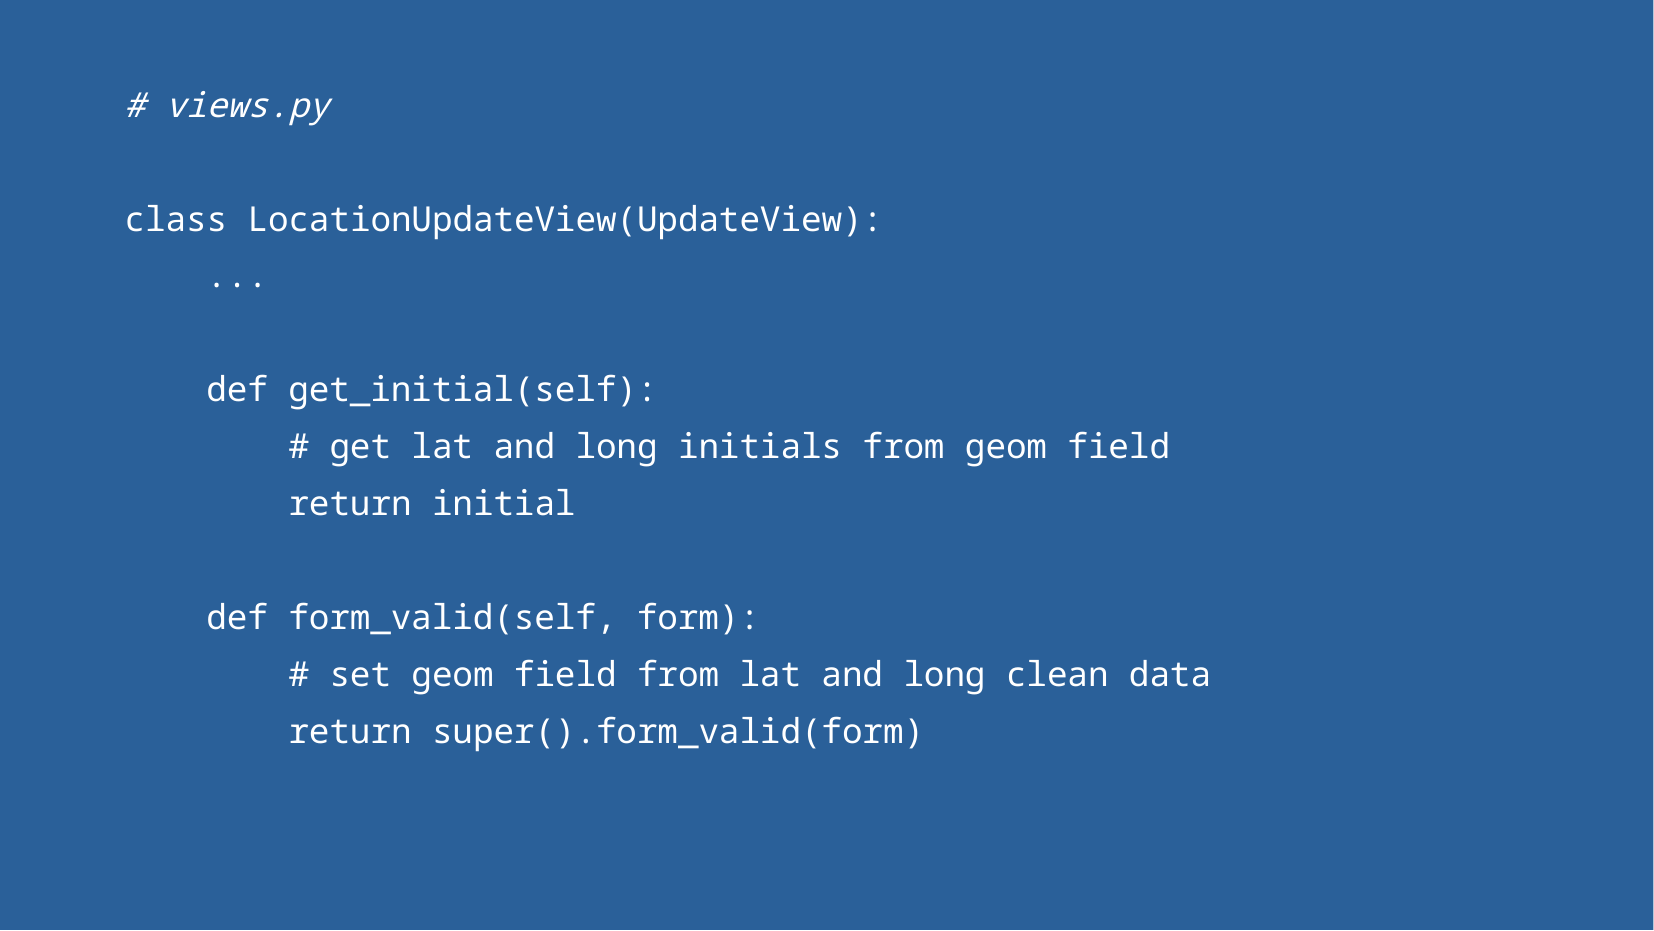

# # views.py
class LocationUpdateView(UpdateView):
 ...
 def get_initial(self):
 # get lat and long initials from geom field
 return initial
 def form_valid(self, form):
 # set geom field from lat and long clean data
 return super().form_valid(form)